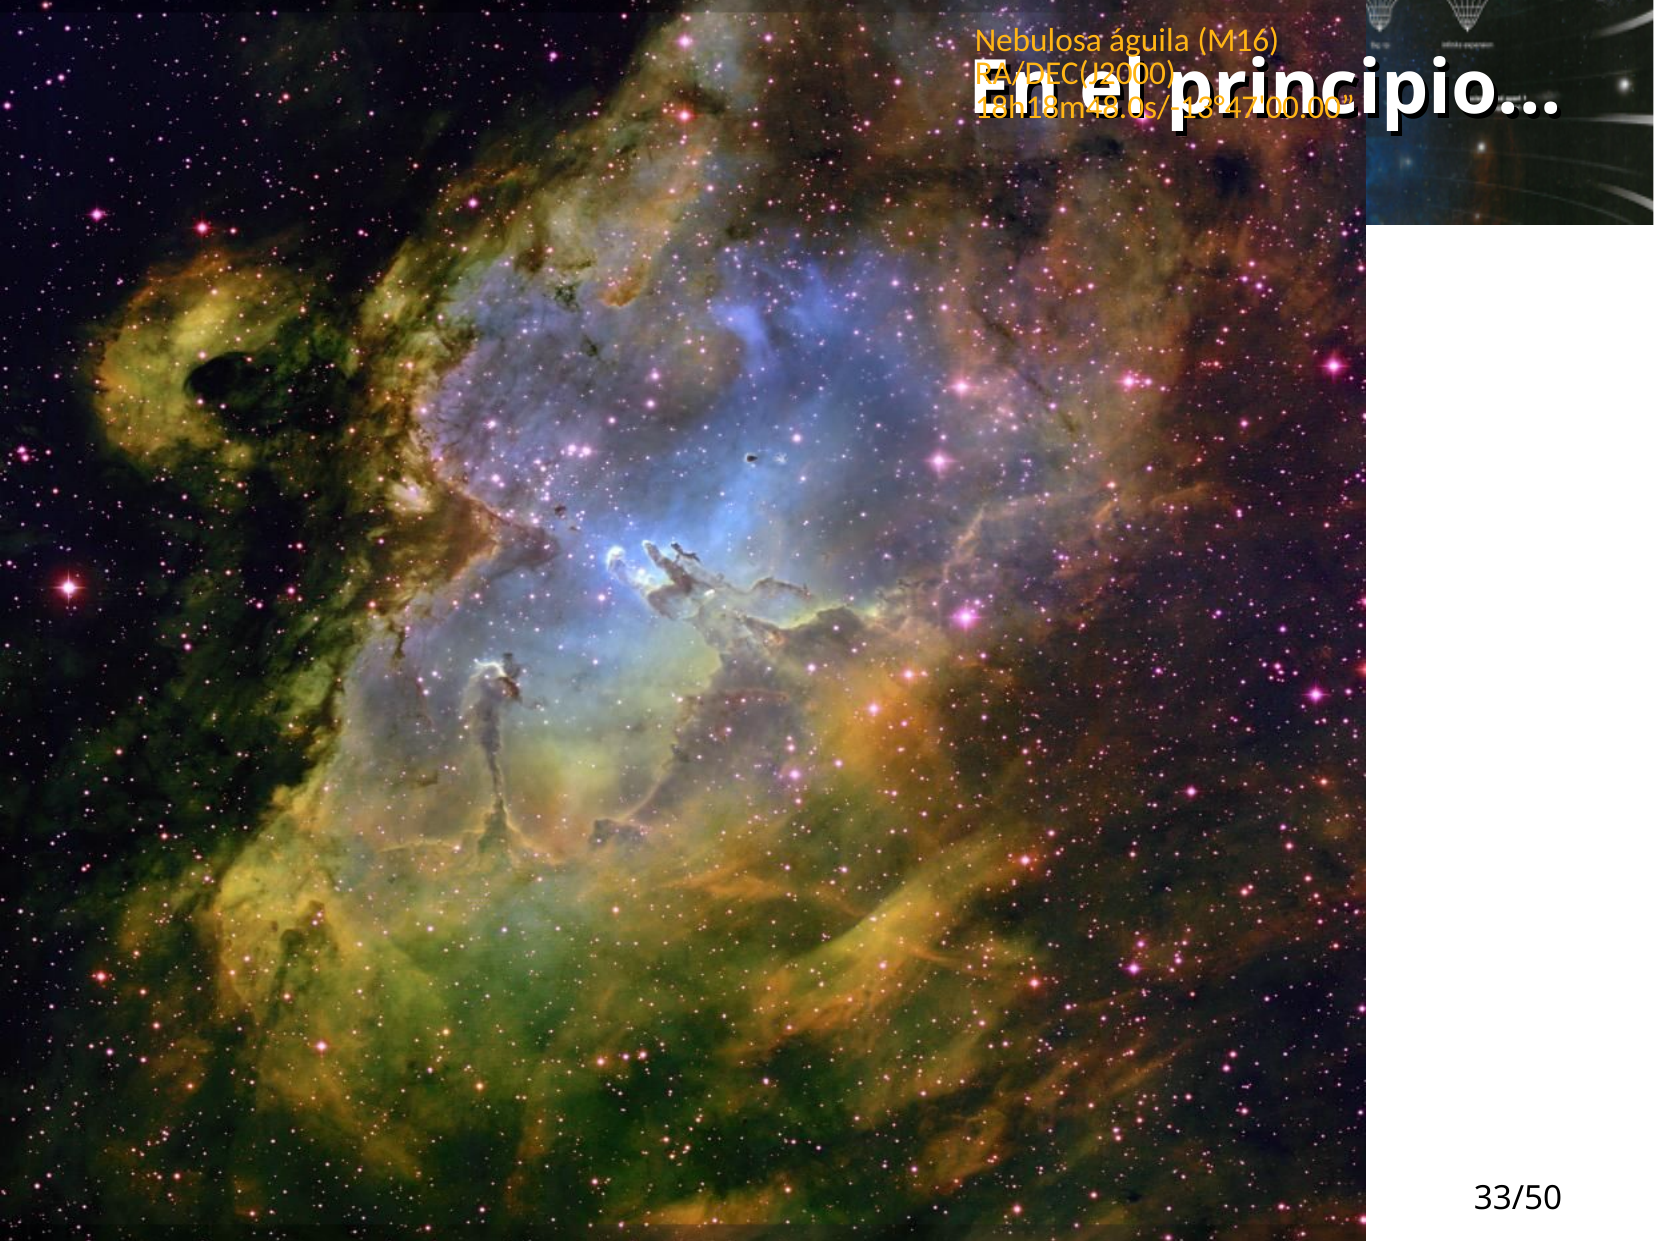

# En el principio...
Nebulosa águila (M16)
RA/DEC(J2000)
18h18m48.0s/-13°47'00.00”
Sep 29, 2016
H. Asorey - IPAC 2016 - 08/16
33